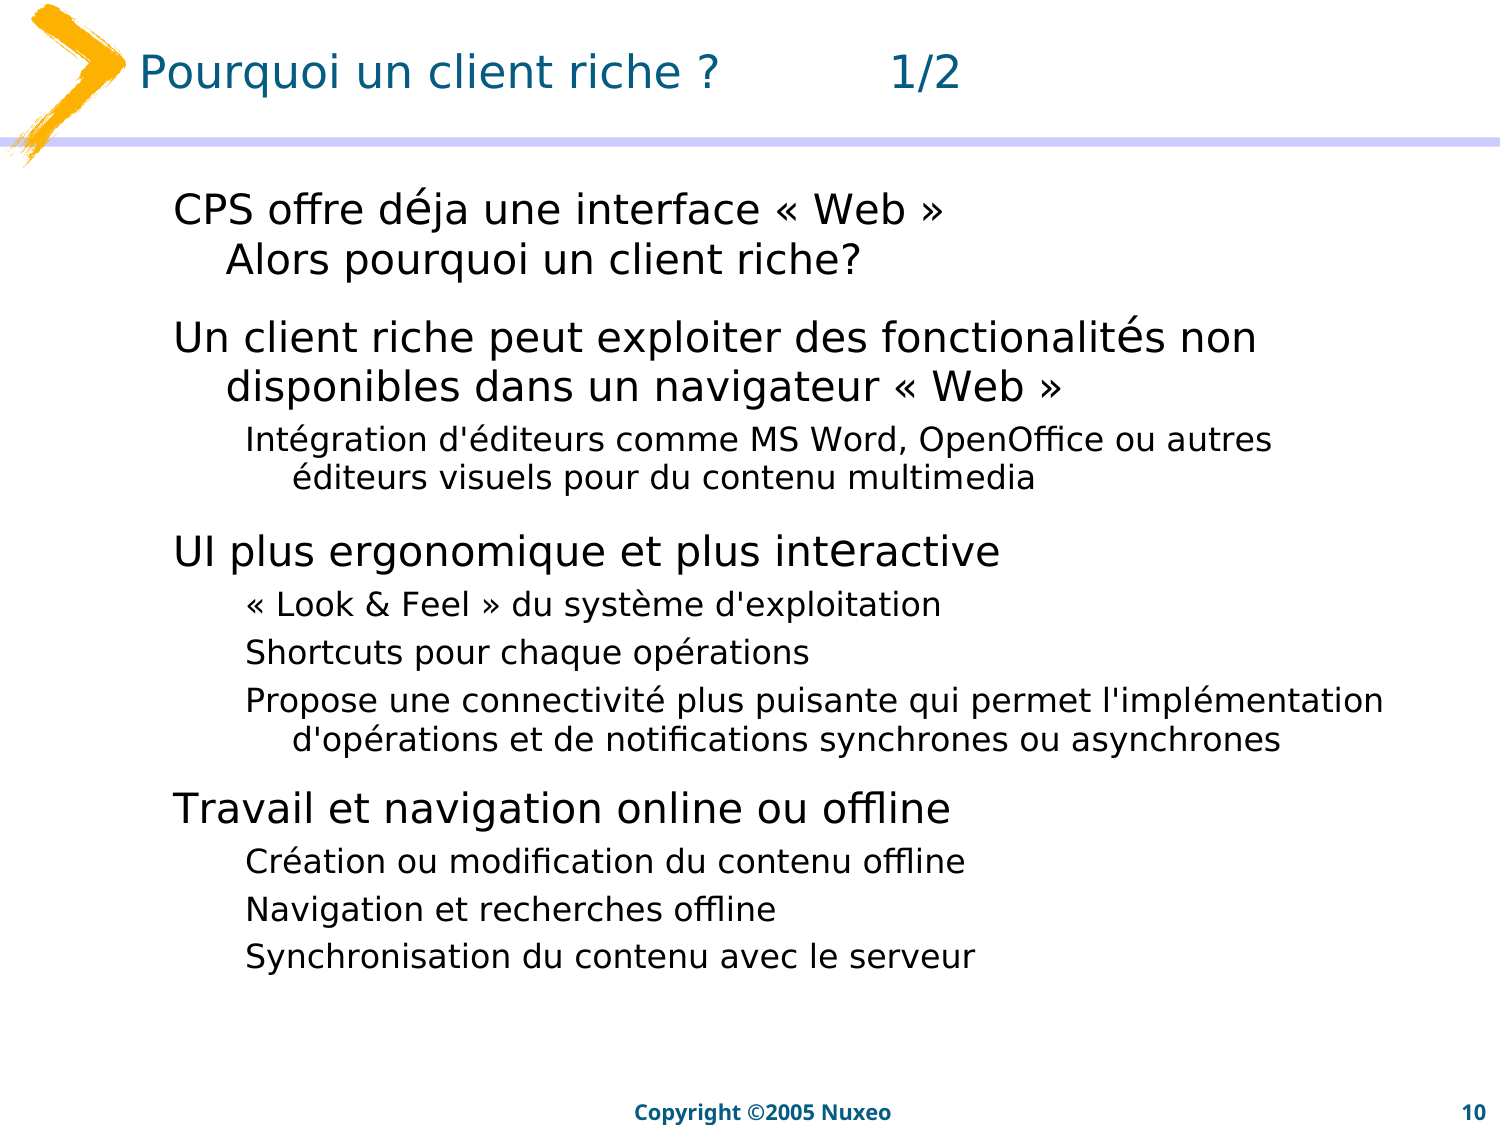

# Pourquoi un client riche ?		1/2
CPS offre déja une interface « Web »
Alors pourquoi un client riche?
Un client riche peut exploiter des fonctionalités non disponibles dans un navigateur « Web »
Intégration d'éditeurs comme MS Word, OpenOffice ou autres éditeurs visuels pour du contenu multimedia
UI plus ergonomique et plus interactive
« Look & Feel » du système d'exploitation
Shortcuts pour chaque opérations
Propose une connectivité plus puisante qui permet l'implémentation d'opérations et de notifications synchrones ou asynchrones
Travail et navigation online ou offline
Création ou modification du contenu offline
Navigation et recherches offline
Synchronisation du contenu avec le serveur